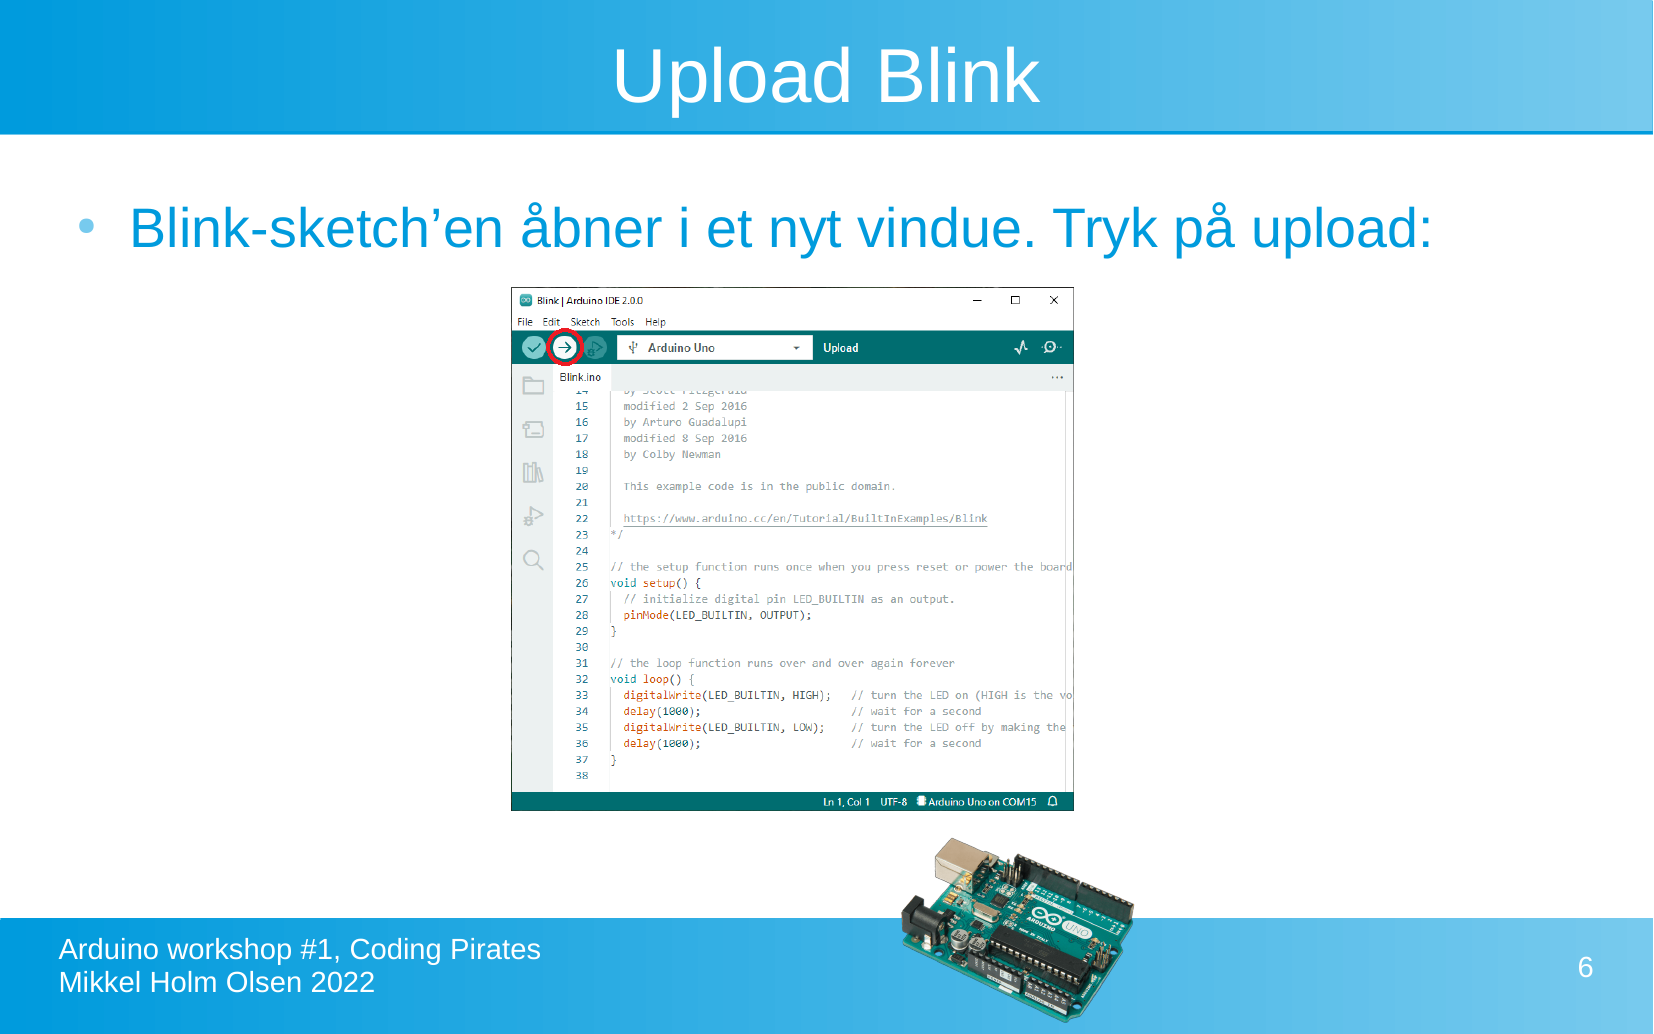

# Upload Blink
Blink-sketch’en åbner i et nyt vindue. Tryk på upload:
6